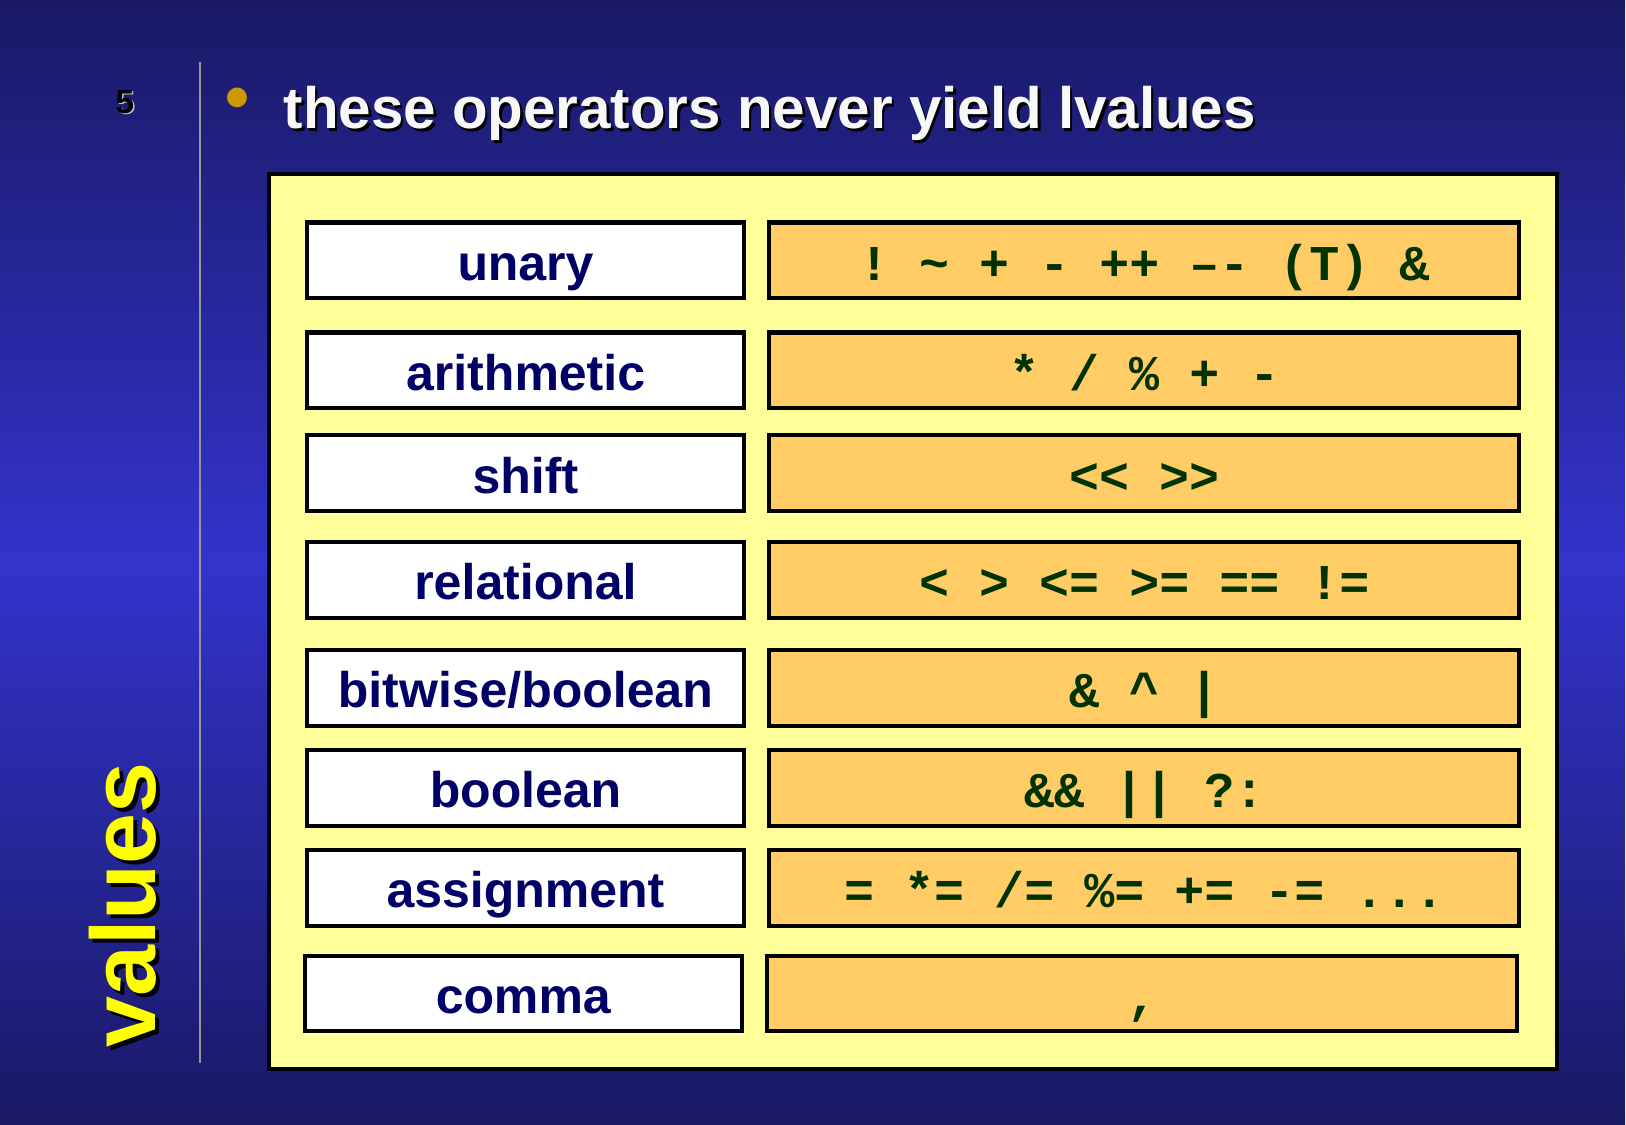

5
these operators never yield lvalues
unary
! ~ + - ++ –- (T) &
arithmetic
* / % + -
shift
<< >>
relational
< > <= >= == !=
# values
bitwise/boolean
& ^ |
boolean
&& || ?:
assignment
= *= /= %= += -= ...
comma
,